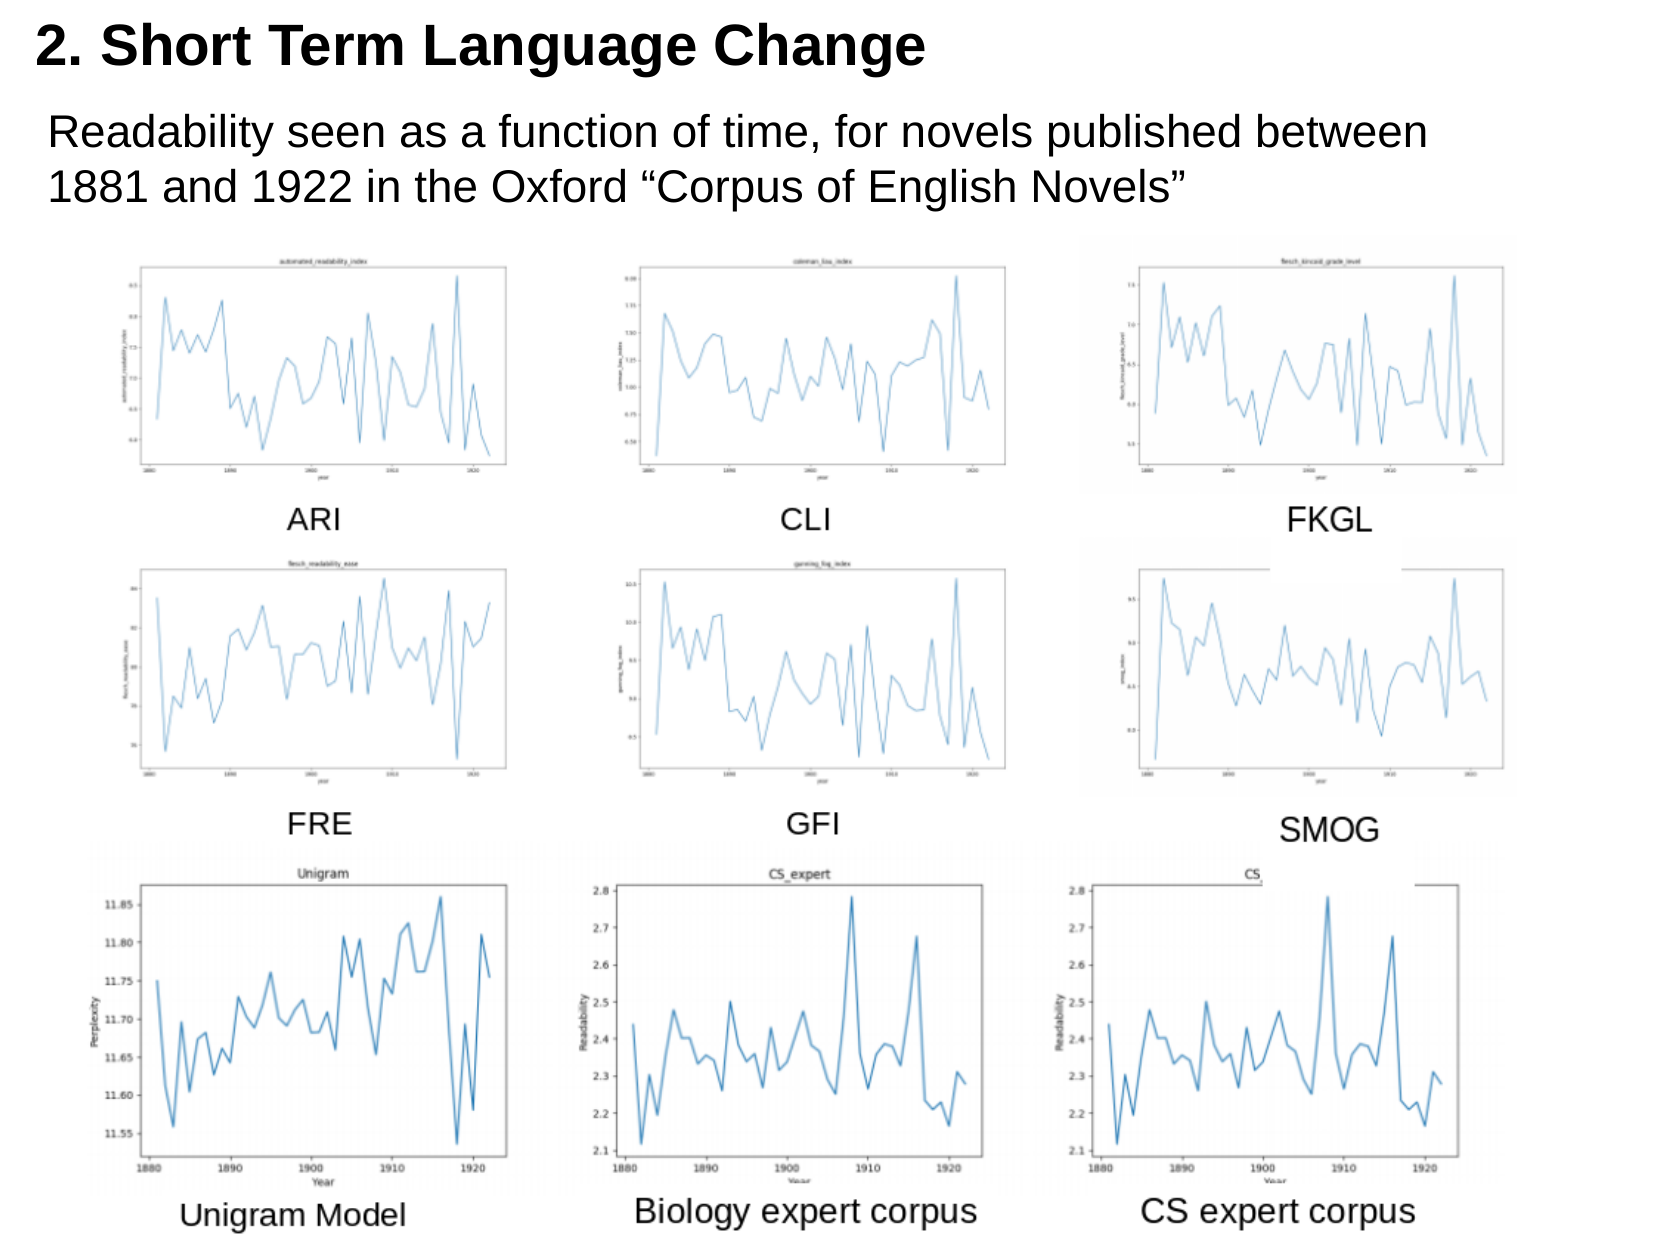

# 2. Short Term Language Change
Readability seen as a function of time, for novels published between 1881 and 1922 in the Oxford “Corpus of English Novels”